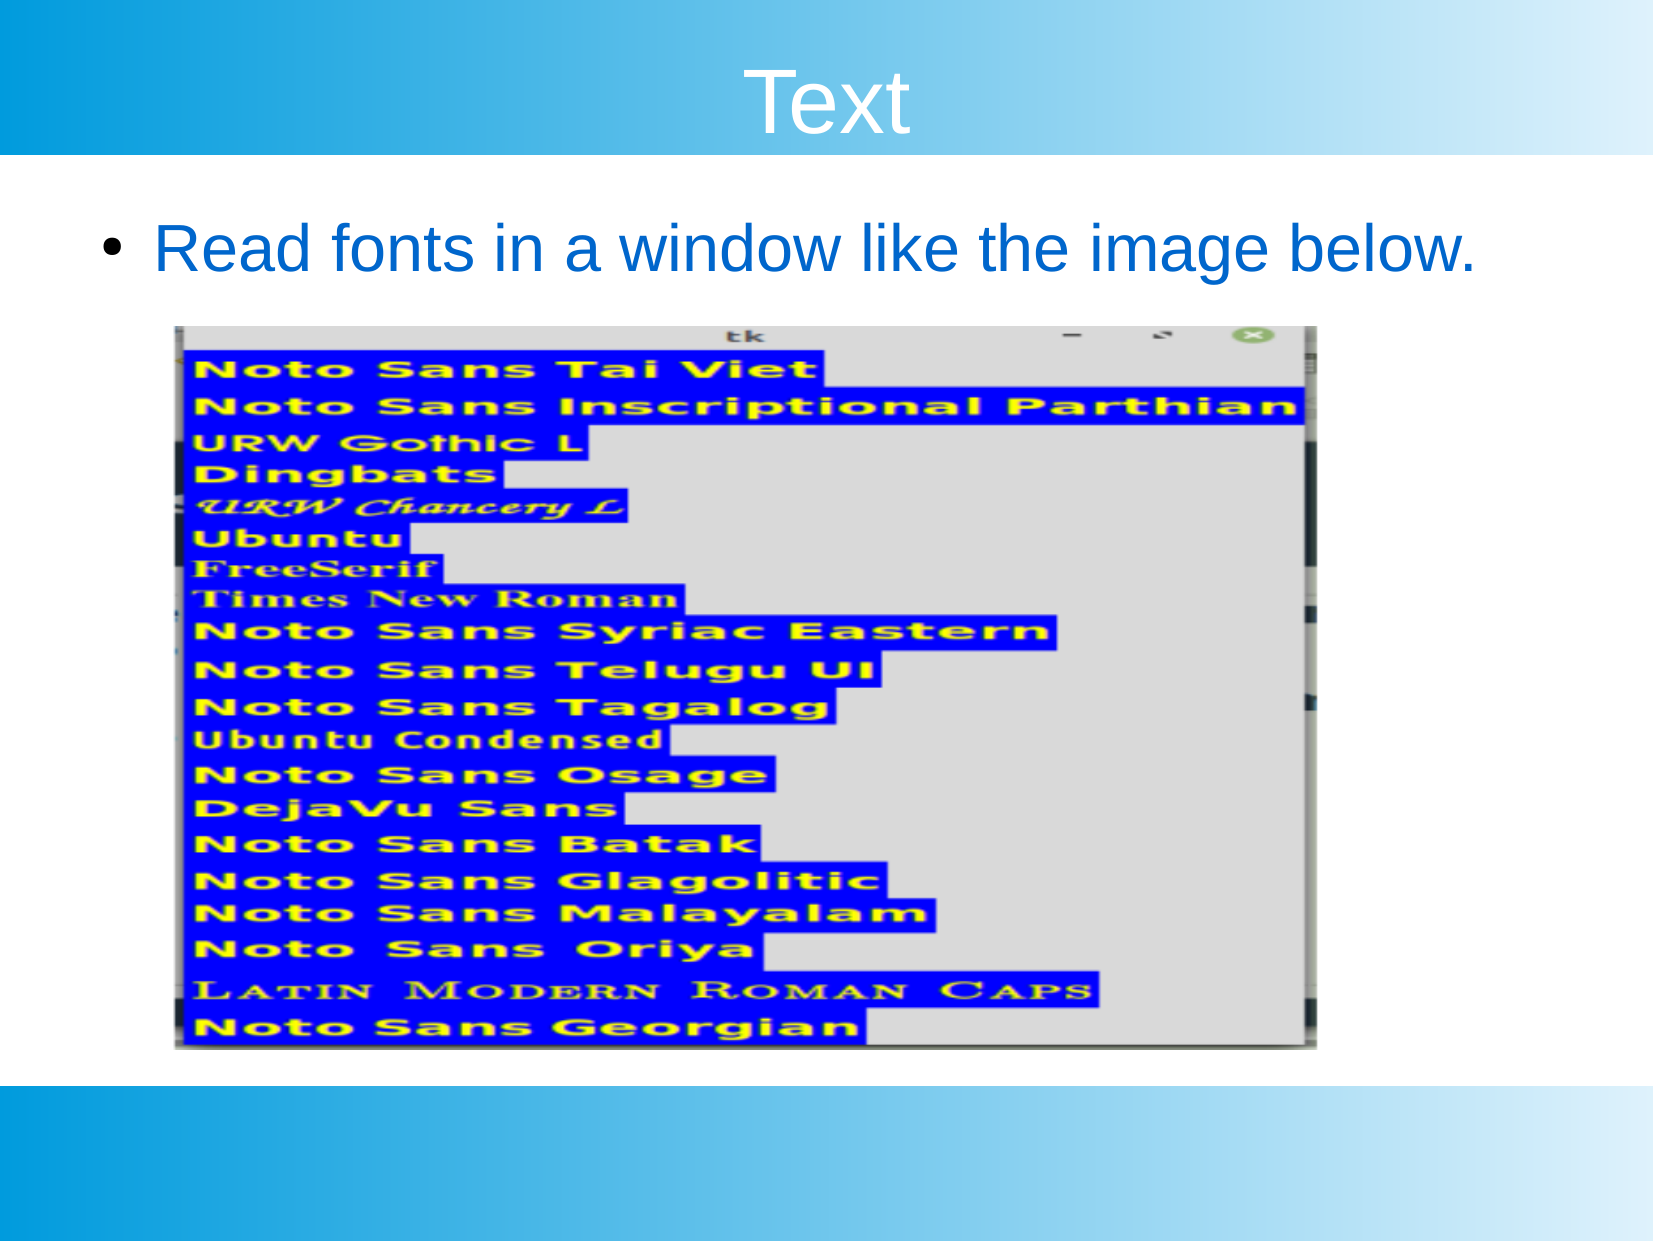

# Text
Read fonts in a window like the image below.